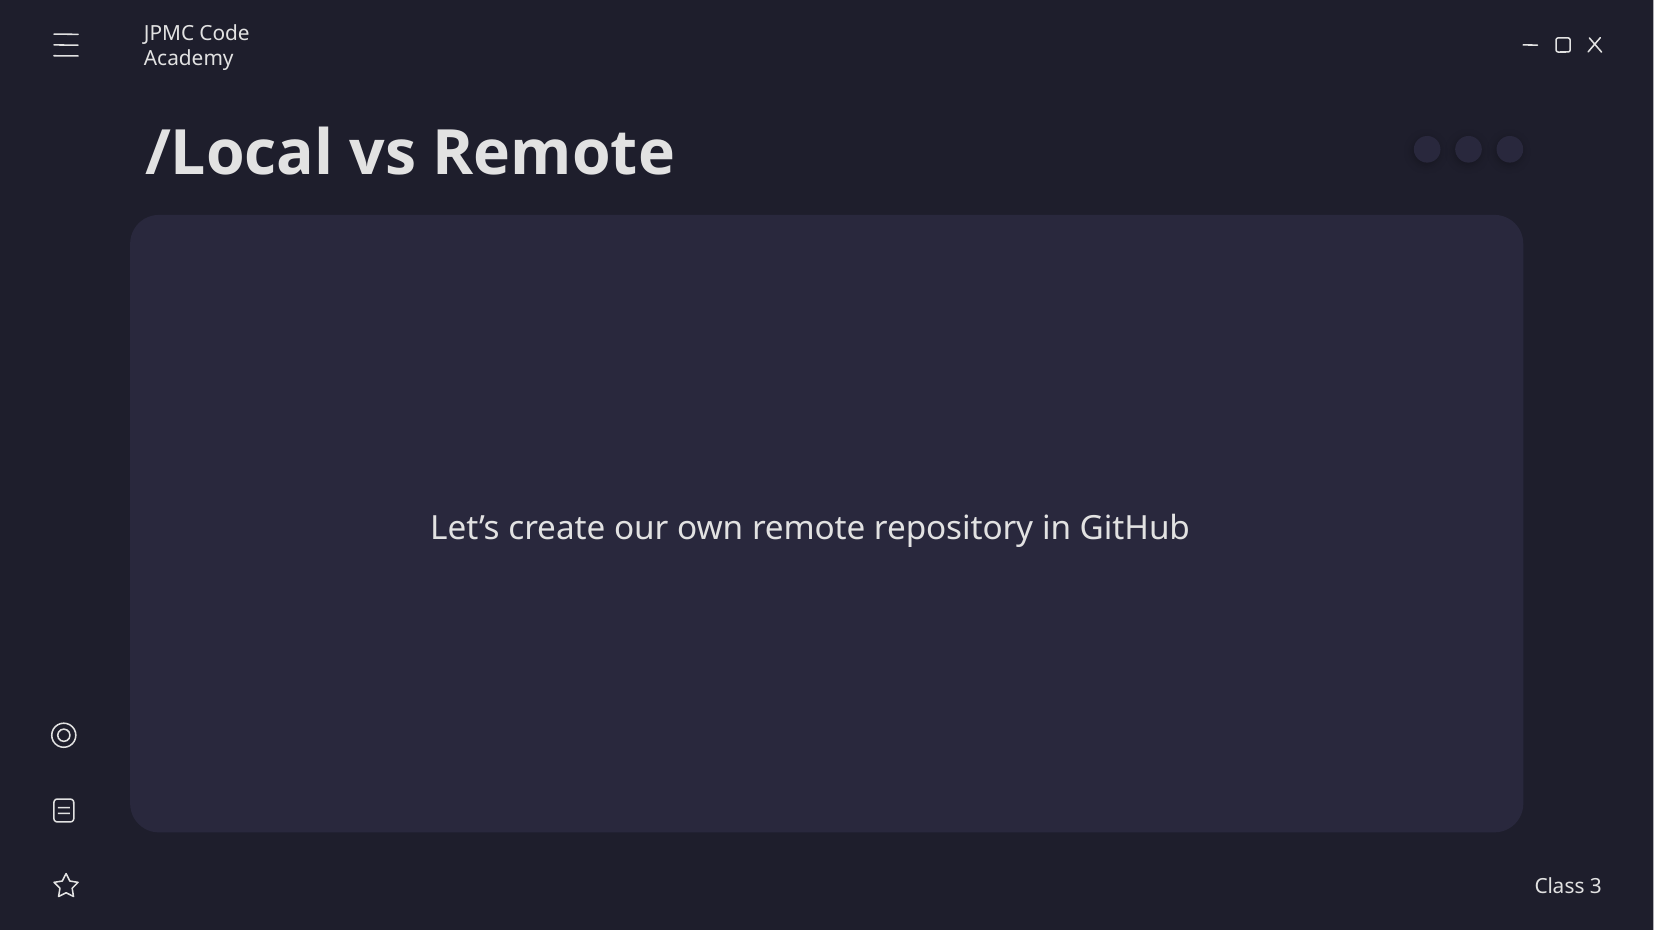

JPMC Code Academy
# /Local vs Remote
Let’s create our own remote repository in GitHub
Class 3